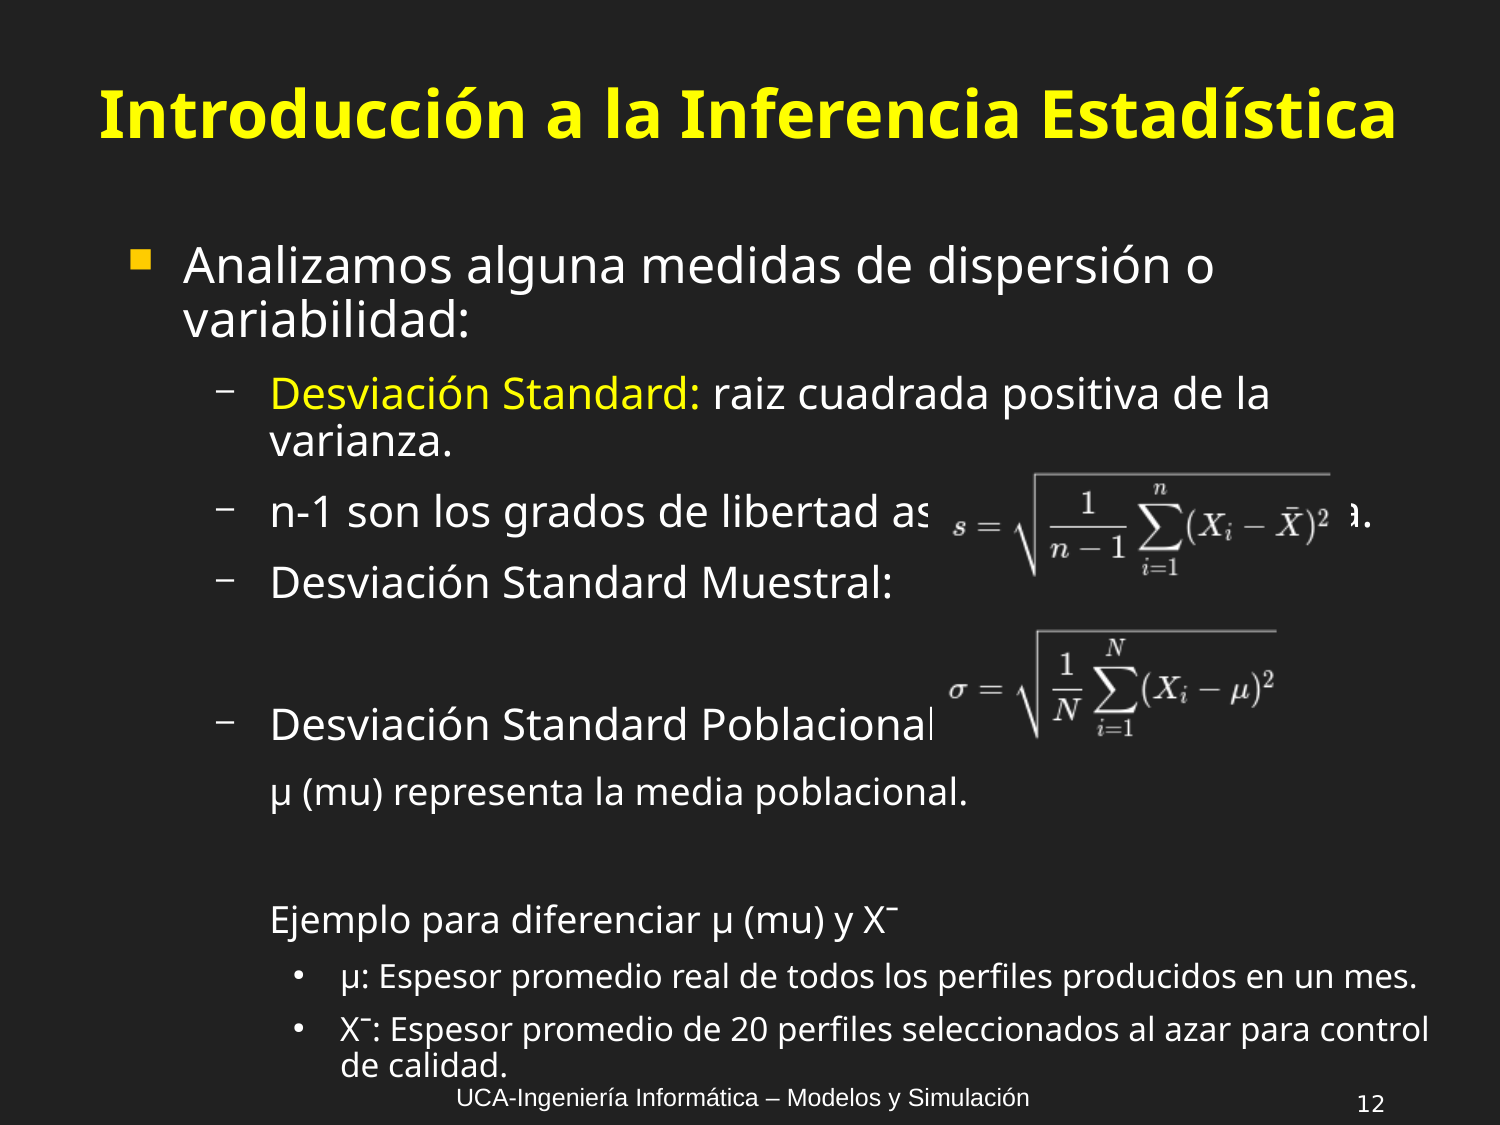

# Introducción a la Inferencia Estadística
Analizamos alguna medidas de dispersión o variabilidad:
Desviación Standard: raiz cuadrada positiva de la varianza.
n-1 son los grados de libertad asociados a la varianza.
Desviación Standard Muestral:
Desviación Standard Poblacional:
μ (mu) representa la media poblacional.
Ejemplo para diferenciar μ (mu) y Xˉ
μ: Espesor promedio real de todos los perfiles producidos en un mes.
Xˉ: Espesor promedio de 20 perfiles seleccionados al azar para control de calidad.